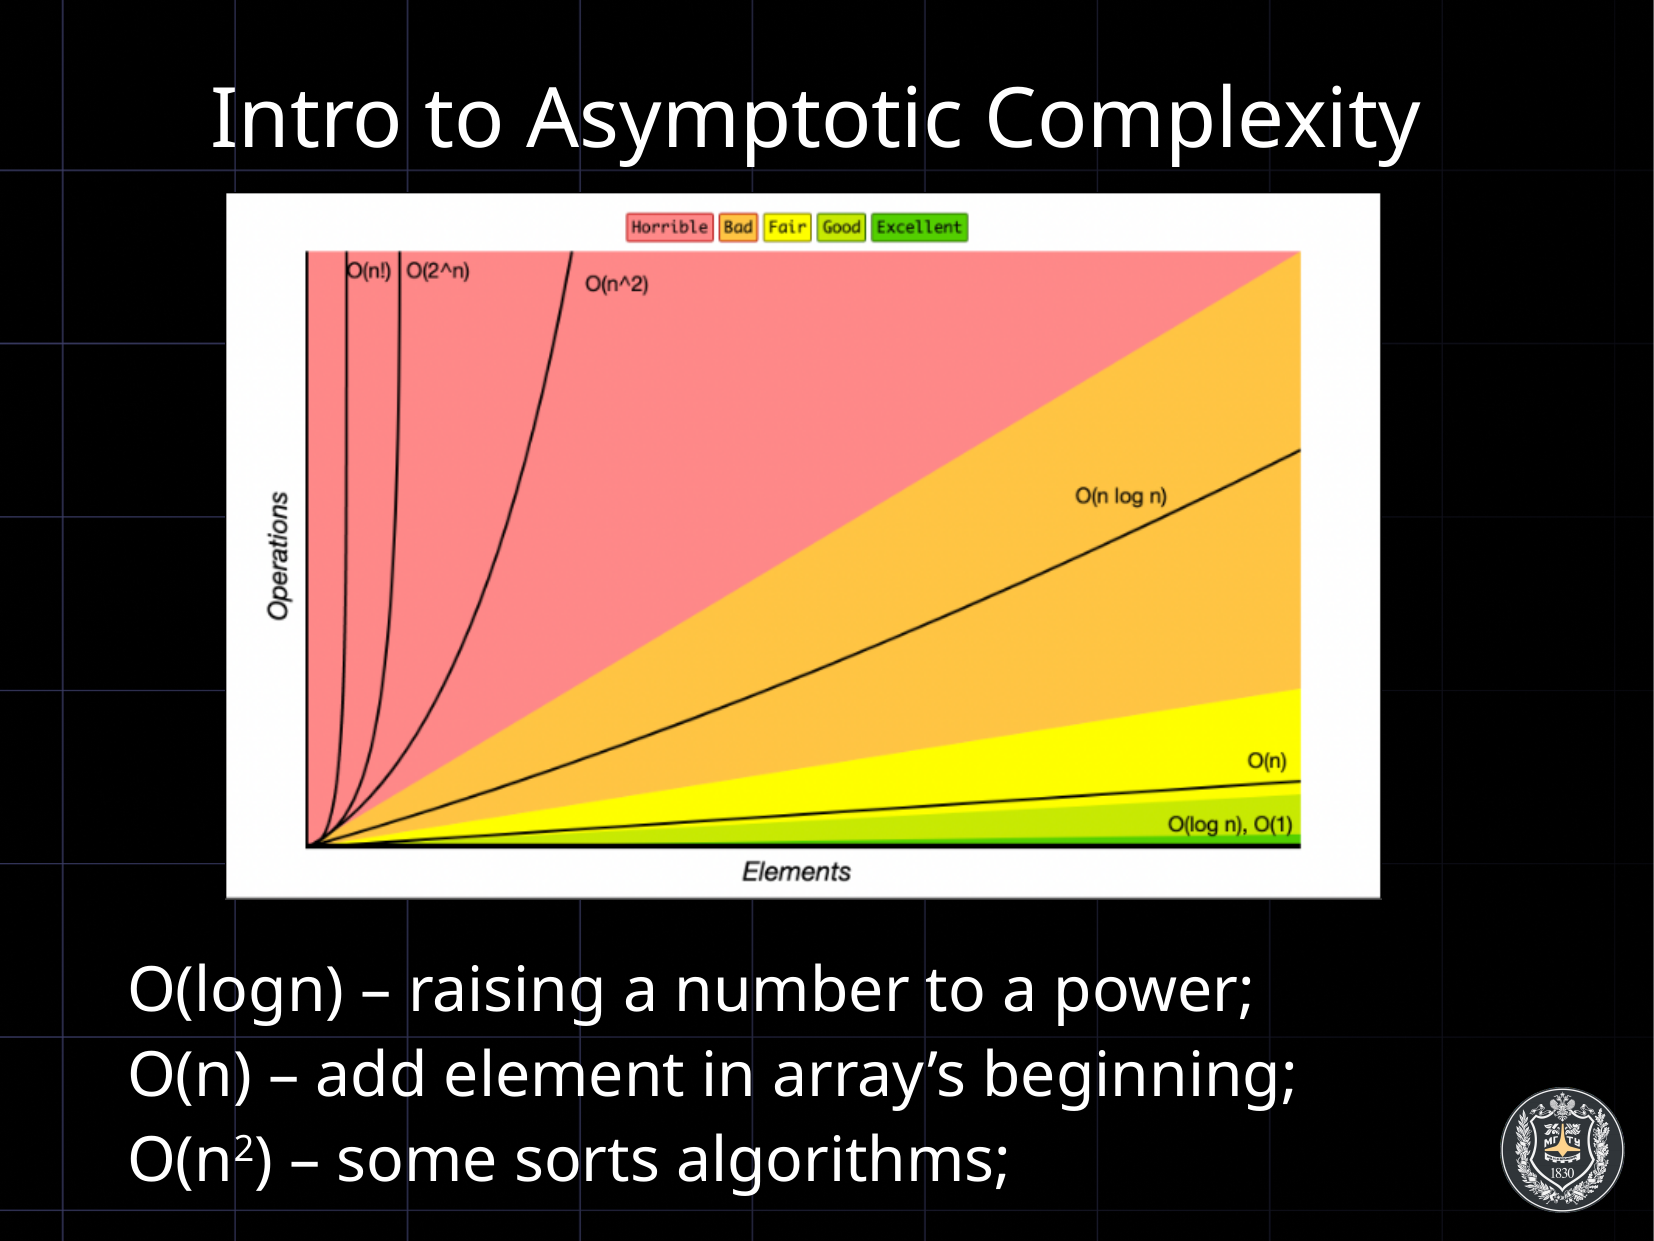

# Intro to Asymptotic Complexity
O(logn) – raising a number to a power;
O(n) – add element in array’s beginning;
O(n2) – some sorts algorithms;